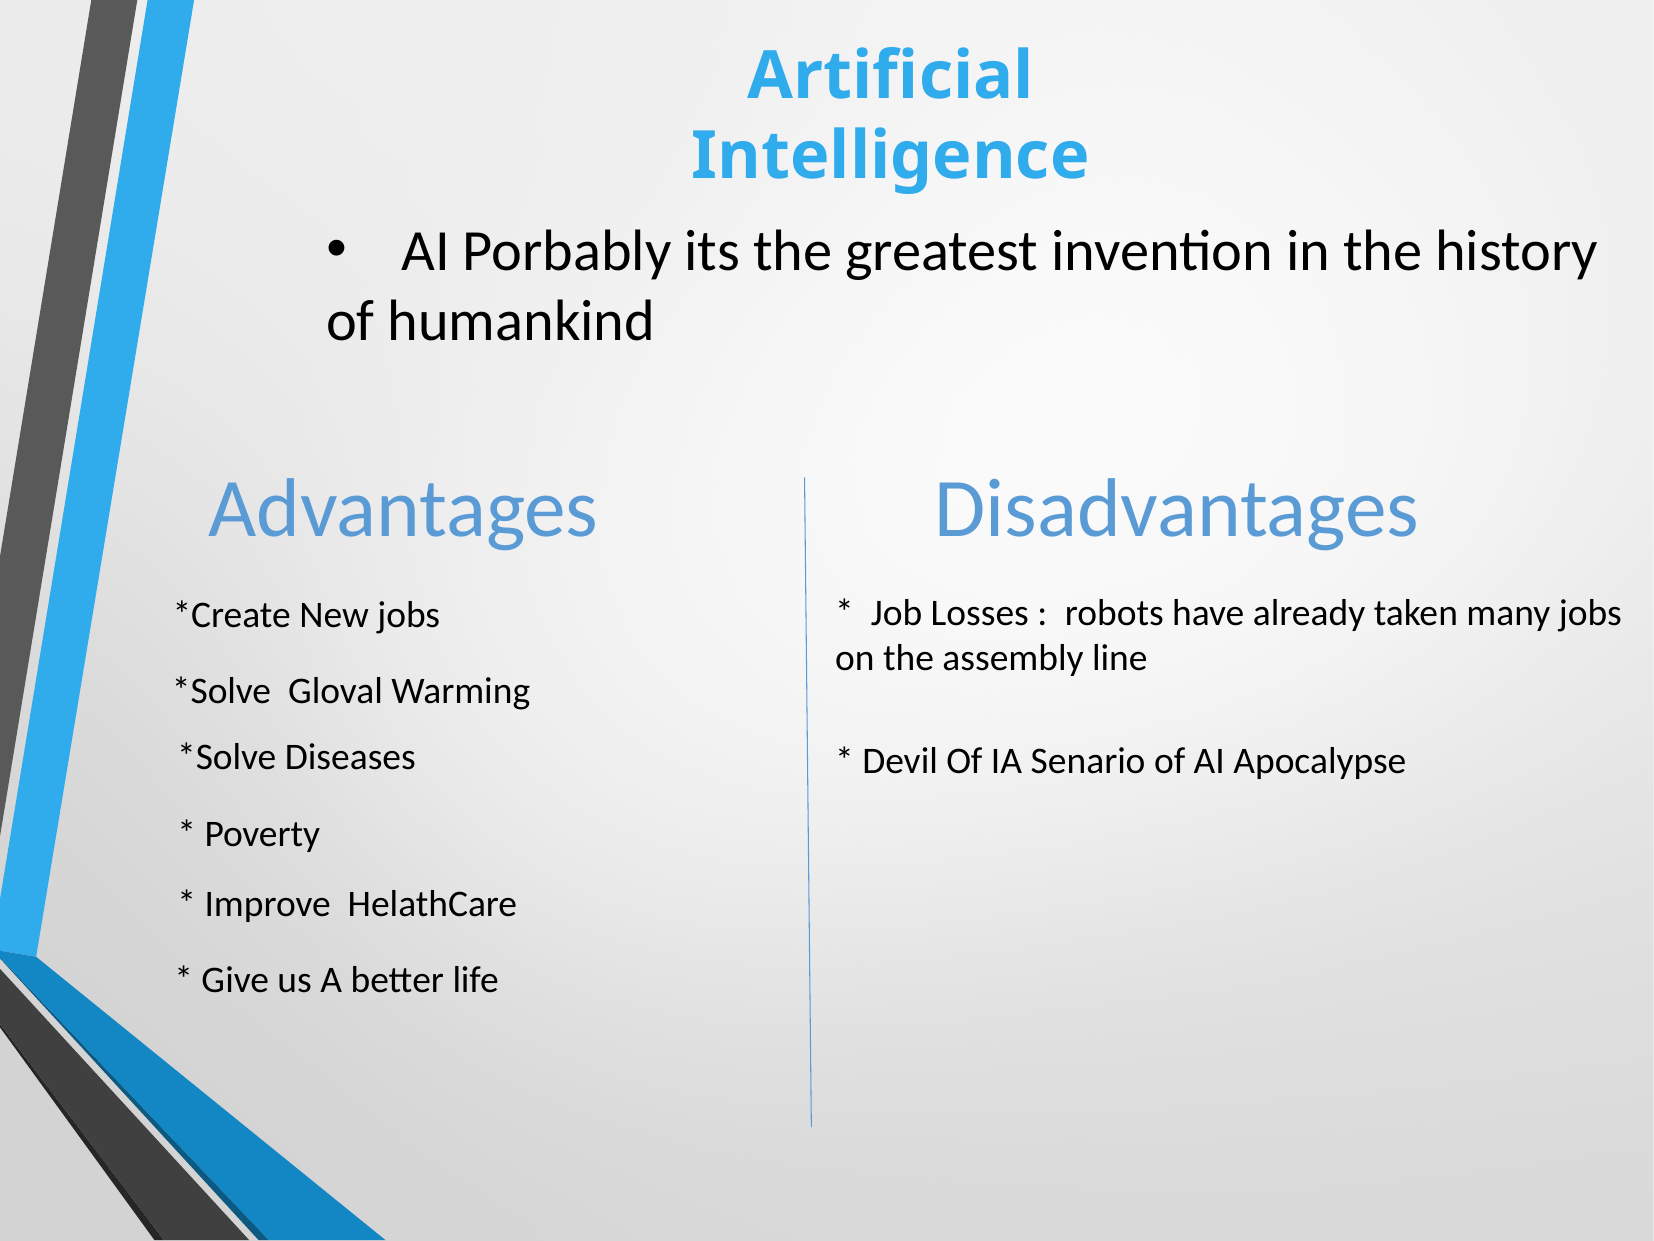

Artificial Intelligence
AI Porbably its the greatest invention in the history
of humankind
Advantages
Disadvantages
* Job Losses :  robots have already taken many jobs
on the assembly line
*Create New jobs
*Solve Gloval Warming
 *Solve Diseases
* Devil Of IA Senario of AI Apocalypse
* Poverty
* Improve HelathCare
* Give us A better life